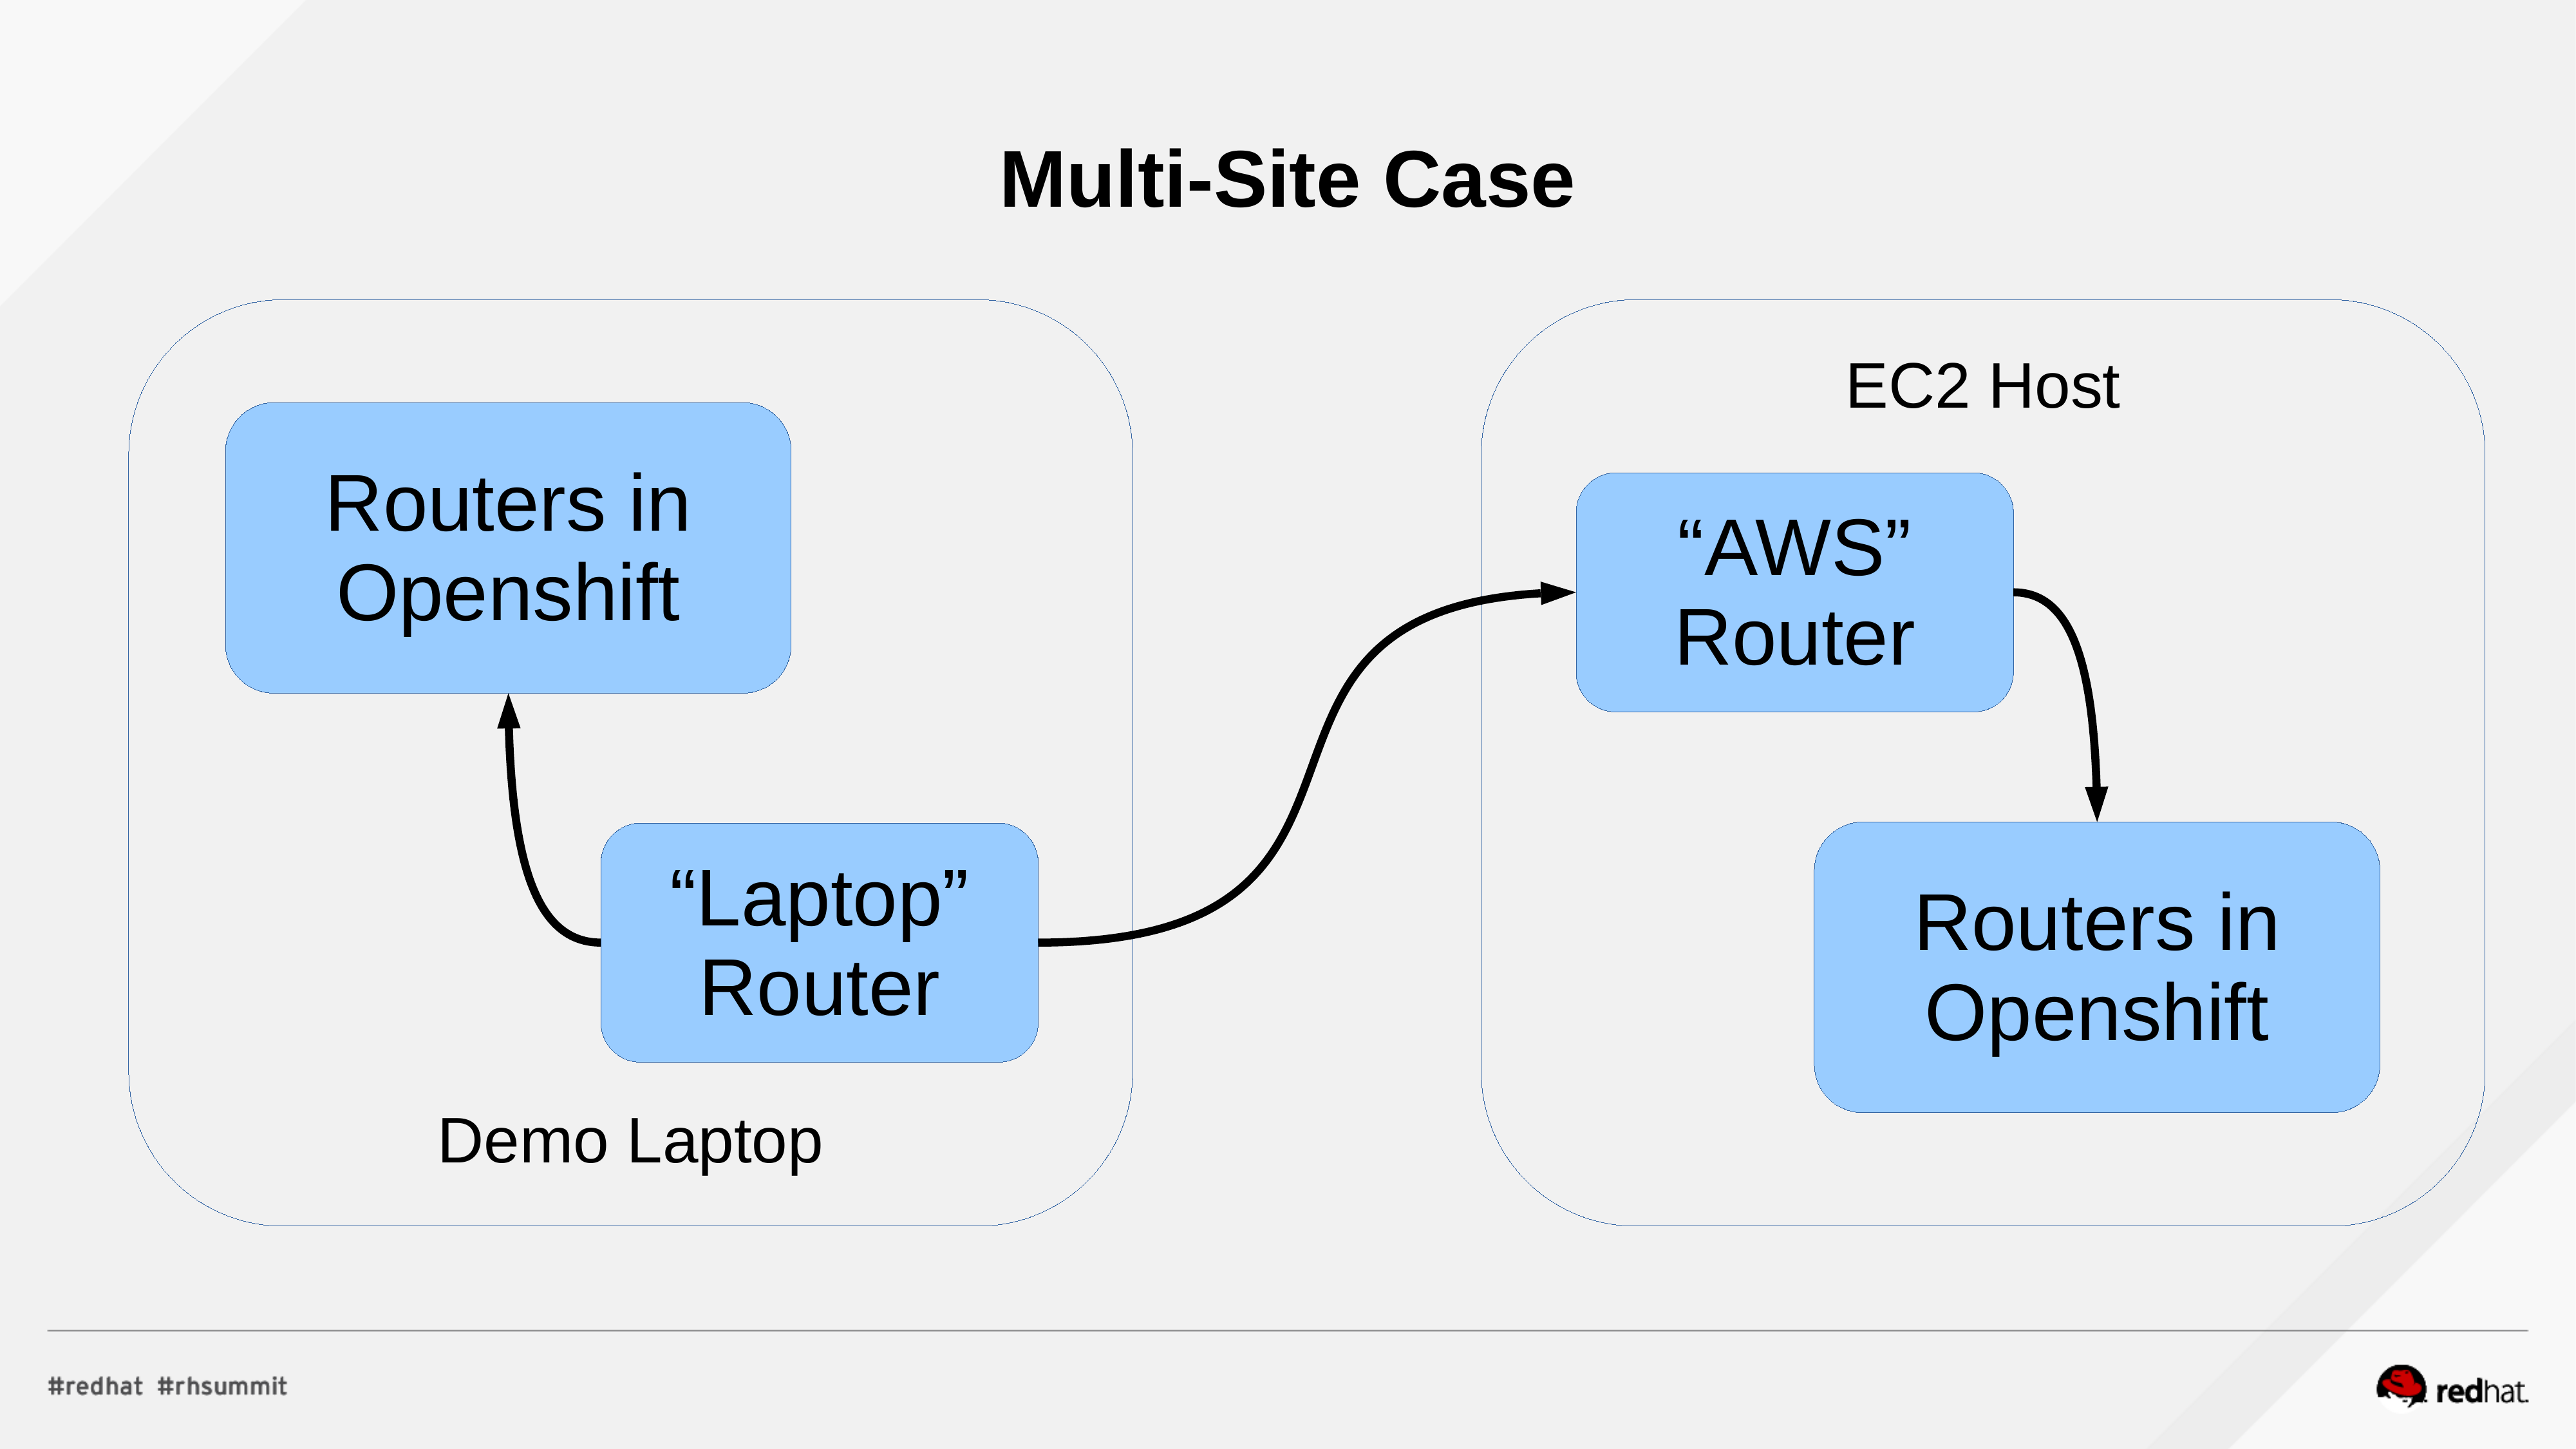

# Multi-Site Case
Demo Laptop
EC2 Host
Routers in
Openshift
“AWS”
Router
Routers in
Openshift
“Laptop”
Router